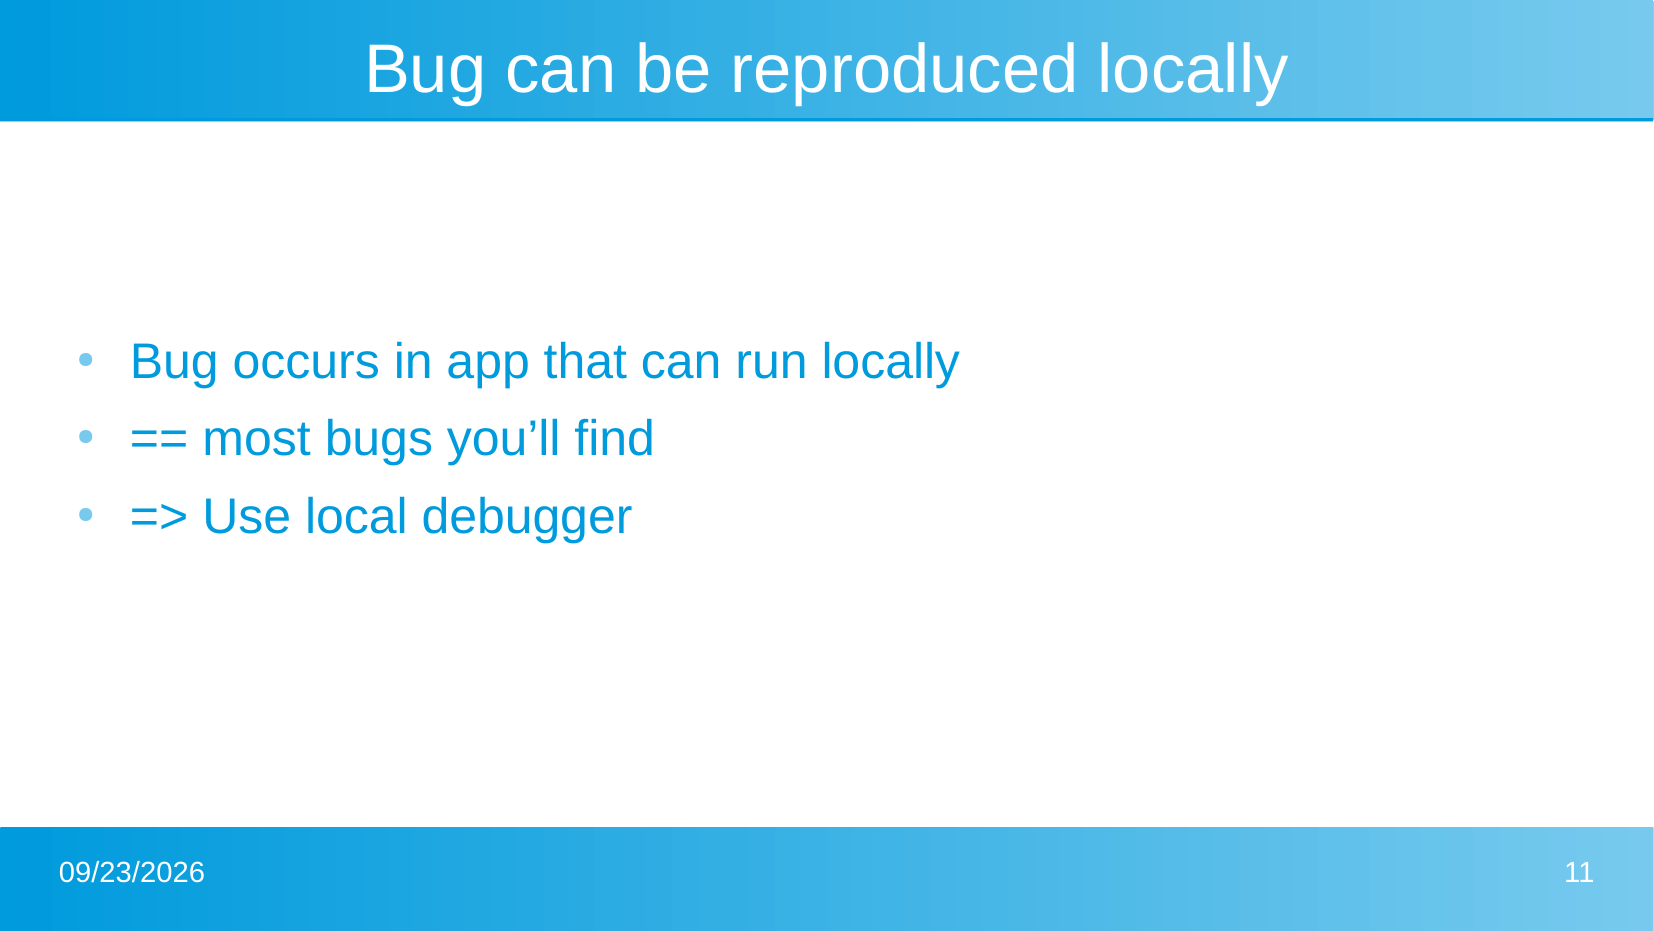

# Bug can be reproduced locally
Bug occurs in app that can run locally
== most bugs you’ll find
=> Use local debugger
11